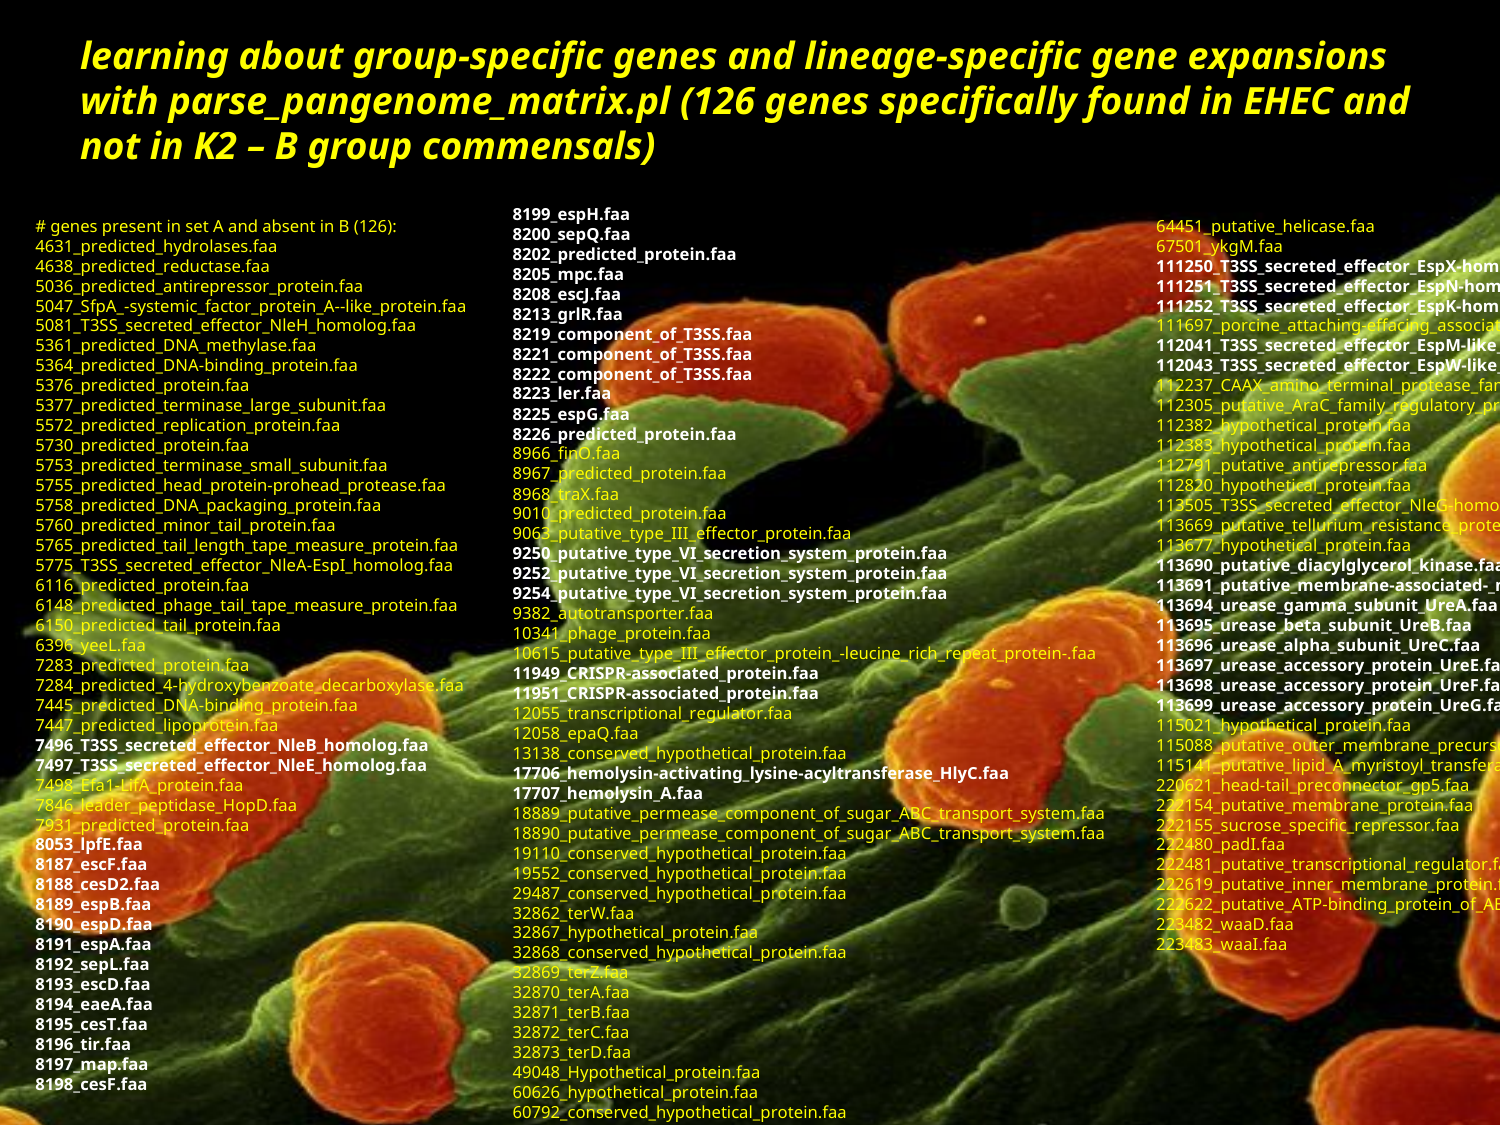

learning about group-specific genes and lineage-specific gene expansions with parse_pangenome_matrix.pl (126 genes specifically found in EHEC and not in K2 – B group commensals)
8199_espH.faa
8200_sepQ.faa
8202_predicted_protein.faa
8205_mpc.faa
8208_escJ.faa
8213_grlR.faa
8219_component_of_T3SS.faa
8221_component_of_T3SS.faa
8222_component_of_T3SS.faa
8223_ler.faa
8225_espG.faa
8226_predicted_protein.faa
8966_finO.faa
8967_predicted_protein.faa
8968_traX.faa
9010_predicted_protein.faa
9063_putative_type_III_effector_protein.faa
9250_putative_type_VI_secretion_system_protein.faa
9252_putative_type_VI_secretion_system_protein.faa
9254_putative_type_VI_secretion_system_protein.faa
9382_autotransporter.faa
10341_phage_protein.faa
10615_putative_type_III_effector_protein_-leucine_rich_repeat_protein-.faa
11949_CRISPR-associated_protein.faa
11951_CRISPR-associated_protein.faa
12055_transcriptional_regulator.faa
12058_epaQ.faa
13138_conserved_hypothetical_protein.faa
17706_hemolysin-activating_lysine-acyltransferase_HlyC.faa
17707_hemolysin_A.faa
18889_putative_permease_component_of_sugar_ABC_transport_system.faa
18890_putative_permease_component_of_sugar_ABC_transport_system.faa
19110_conserved_hypothetical_protein.faa
19552_conserved_hypothetical_protein.faa
29487_conserved_hypothetical_protein.faa
32862_terW.faa
32867_hypothetical_protein.faa
32868_conserved_hypothetical_protein.faa
32869_terZ.faa
32870_terA.faa
32871_terB.faa
32872_terC.faa
32873_terD.faa
49048_Hypothetical_protein.faa
60626_hypothetical_protein.faa
60792_conserved_hypothetical_protein.faa
# genes present in set A and absent in B (126):
4631_predicted_hydrolases.faa
4638_predicted_reductase.faa
5036_predicted_antirepressor_protein.faa
5047_SfpA_-systemic_factor_protein_A--like_protein.faa
5081_T3SS_secreted_effector_NleH_homolog.faa
5361_predicted_DNA_methylase.faa
5364_predicted_DNA-binding_protein.faa
5376_predicted_protein.faa
5377_predicted_terminase_large_subunit.faa
5572_predicted_replication_protein.faa
5730_predicted_protein.faa
5753_predicted_terminase_small_subunit.faa
5755_predicted_head_protein-prohead_protease.faa
5758_predicted_DNA_packaging_protein.faa
5760_predicted_minor_tail_protein.faa
5765_predicted_tail_length_tape_measure_protein.faa
5775_T3SS_secreted_effector_NleA-EspI_homolog.faa
6116_predicted_protein.faa
6148_predicted_phage_tail_tape_measure_protein.faa
6150_predicted_tail_protein.faa
6396_yeeL.faa
7283_predicted_protein.faa
7284_predicted_4-hydroxybenzoate_decarboxylase.faa
7445_predicted_DNA-binding_protein.faa
7447_predicted_lipoprotein.faa
7496_T3SS_secreted_effector_NleB_homolog.faa
7497_T3SS_secreted_effector_NleE_homolog.faa
7498_Efa1-LifA_protein.faa
7846_leader_peptidase_HopD.faa
7931_predicted_protein.faa
8053_lpfE.faa
8187_escF.faa
8188_cesD2.faa
8189_espB.faa
8190_espD.faa
8191_espA.faa
8192_sepL.faa
8193_escD.faa
8194_eaeA.faa
8195_cesT.faa
8196_tir.faa
8197_map.faa
8198_cesF.faa
64451_putative_helicase.faa
67501_ykgM.faa
111250_T3SS_secreted_effector_EspX-homolog.faa
111251_T3SS_secreted_effector_EspN-homolog.faa
111252_T3SS_secreted_effector_EspK-homolog.faa
111697_porcine_attaching-effacing_associated_protein_Paa-adherence_factor_AdfO.faa
112041_T3SS_secreted_effector_EspM-like_protein.faa
112043_T3SS_secreted_effector_EspW-like_protein.faa
112237_CAAX_amino_terminal_protease_family_protein.faa
112305_putative_AraC_family_regulatory_protein.faa
112382_hypothetical_protein.faa
112383_hypothetical_protein.faa
112791_putative_antirepressor.faa
112820_hypothetical_protein.faa
113505_T3SS_secreted_effector_NleG-homolog.faa
113669_putative_tellurium_resistance_protein_TerE.faa
113677_hypothetical_protein.faa
113690_putative_diacylglycerol_kinase.faa
113691_putative_membrane-associated-_metal-dependent_hydrolase.faa
113694_urease_gamma_subunit_UreA.faa
113695_urease_beta_subunit_UreB.faa
113696_urease_alpha_subunit_UreC.faa
113697_urease_accessory_protein_UreE.faa
113698_urease_accessory_protein_UreF.faa
113699_urease_accessory_protein_UreG.faa
115021_hypothetical_protein.faa
115088_putative_outer_membrane_precursor_Lom.faa
115141_putative_lipid_A_myristoyl_transferase_MsbB2.faa
220621_head-tail_preconnector_gp5.faa
222154_putative_membrane_protein.faa
222155_sucrose_specific_repressor.faa
222480_padI.faa
222481_putative_transcriptional_regulator.faa
222619_putative_inner_membrane_protein.faa
222622_putative_ATP-binding_protein_of_ABC_transport_system.faa
223482_waaD.faa
223483_waaI.faa